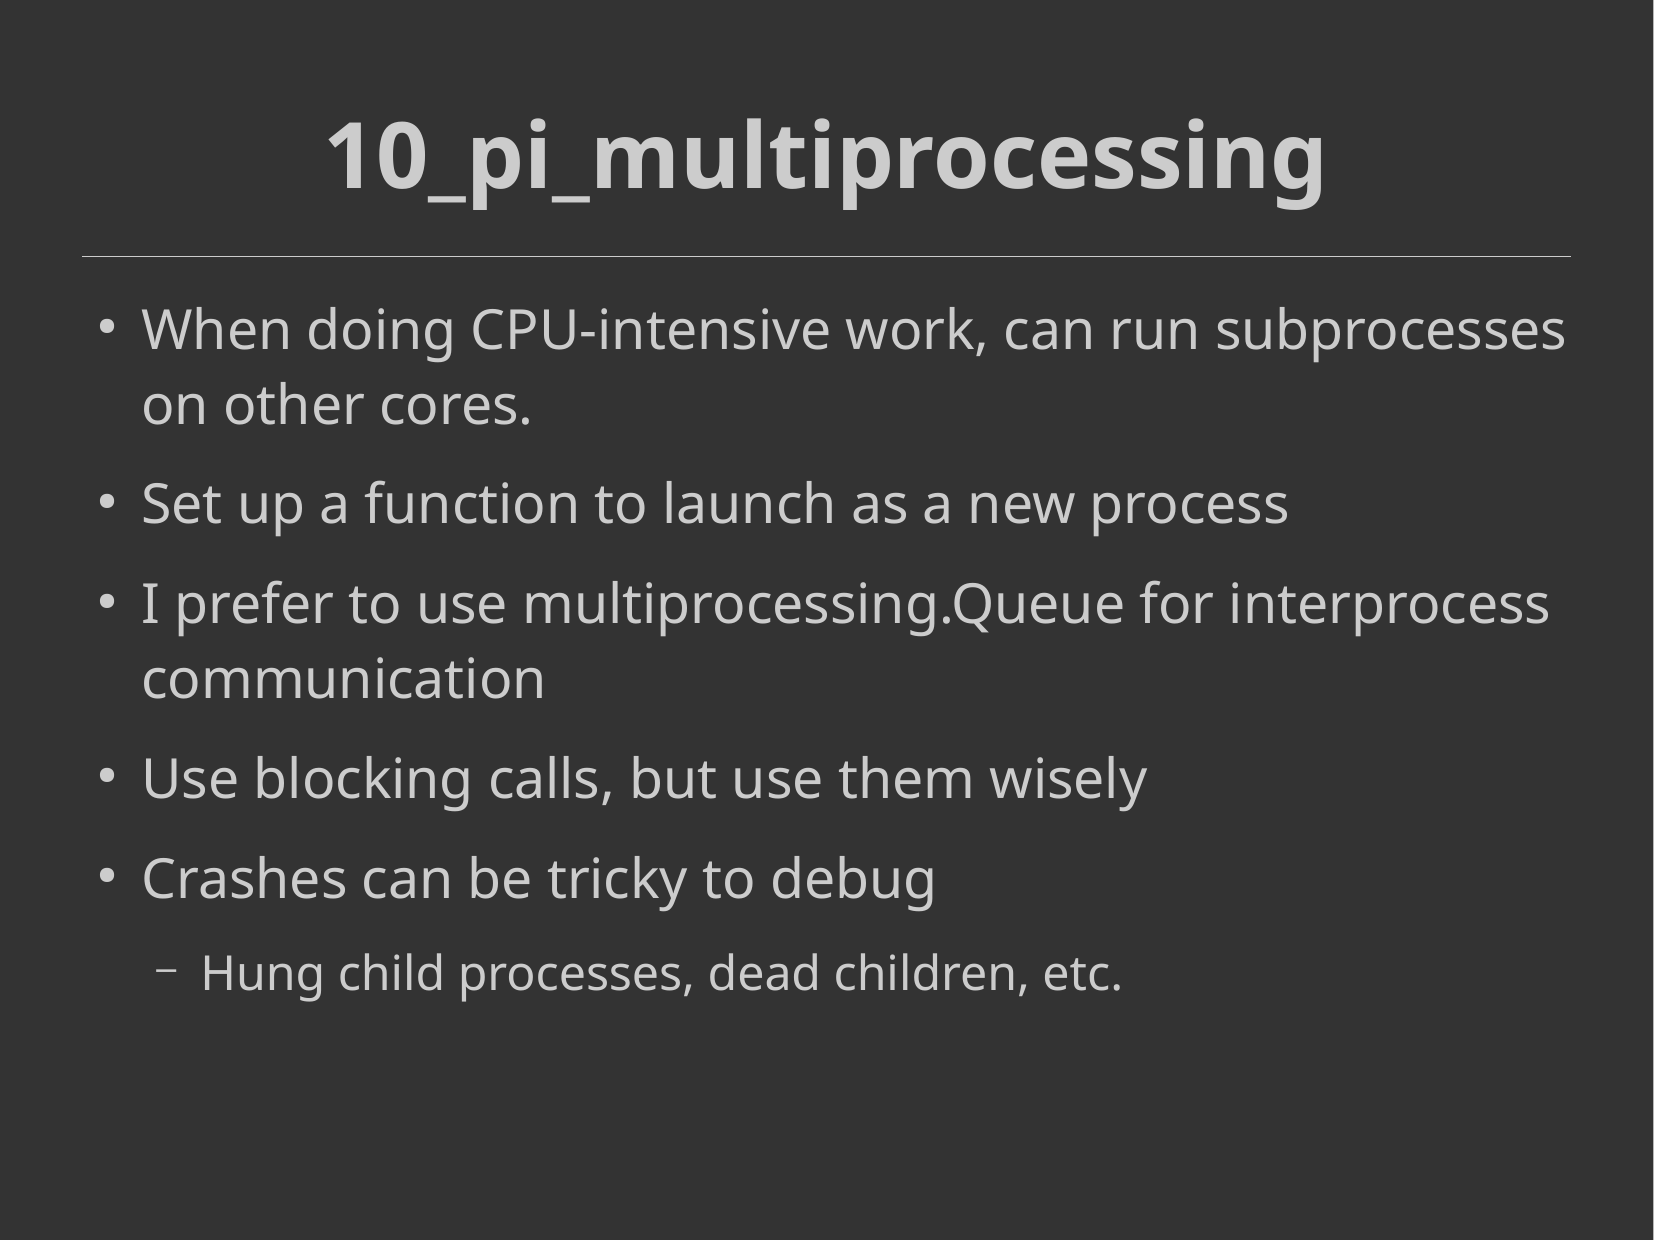

# 10_pi_multiprocessing
When doing CPU-intensive work, can run subprocesses on other cores.
Set up a function to launch as a new process
I prefer to use multiprocessing.Queue for interprocess communication
Use blocking calls, but use them wisely
Crashes can be tricky to debug
Hung child processes, dead children, etc.